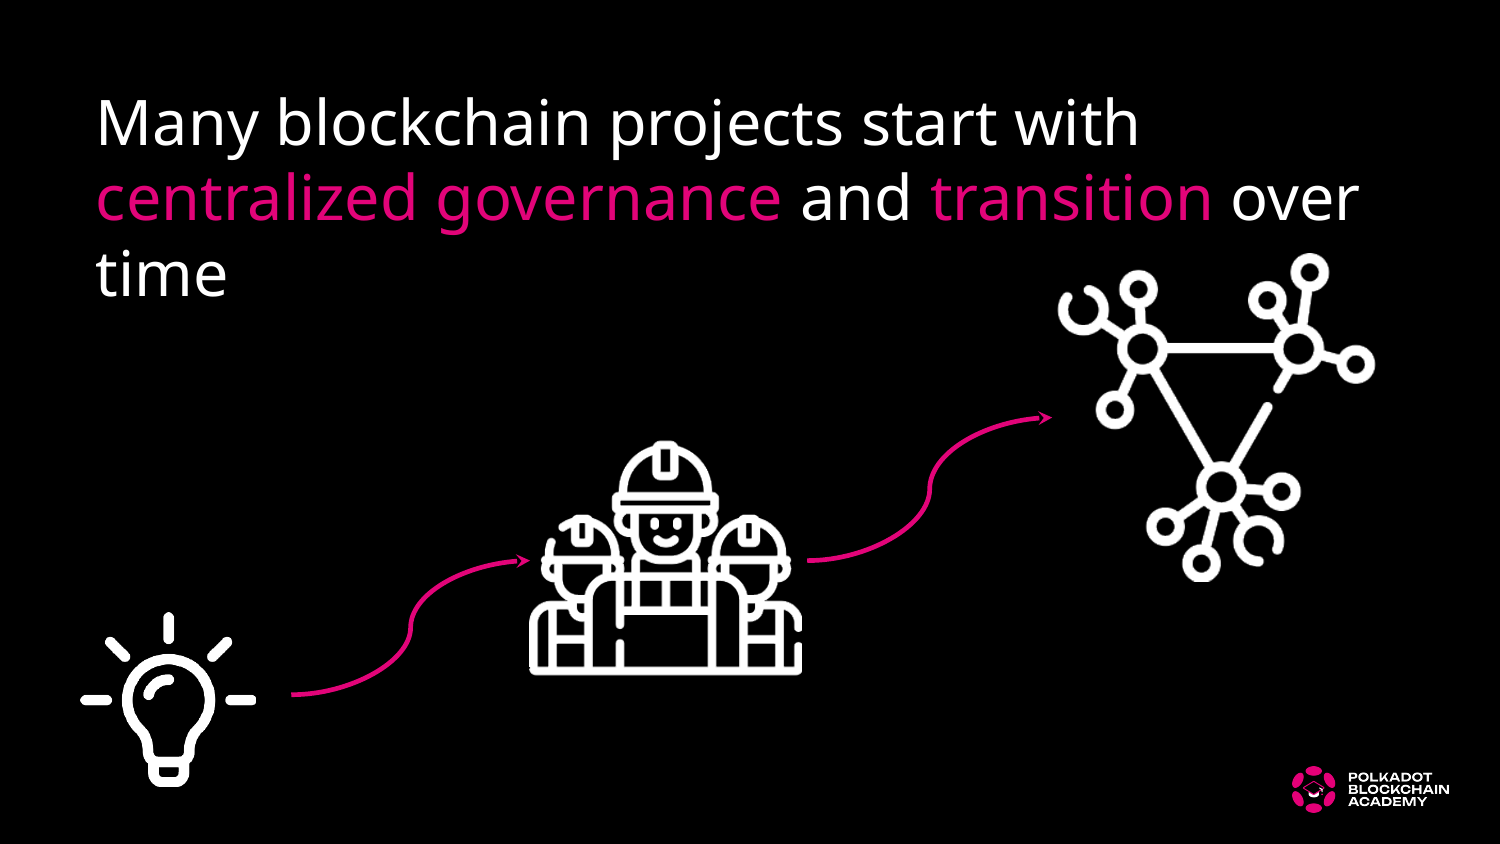

# Many blockchain projects start with centralized governance and transition over time